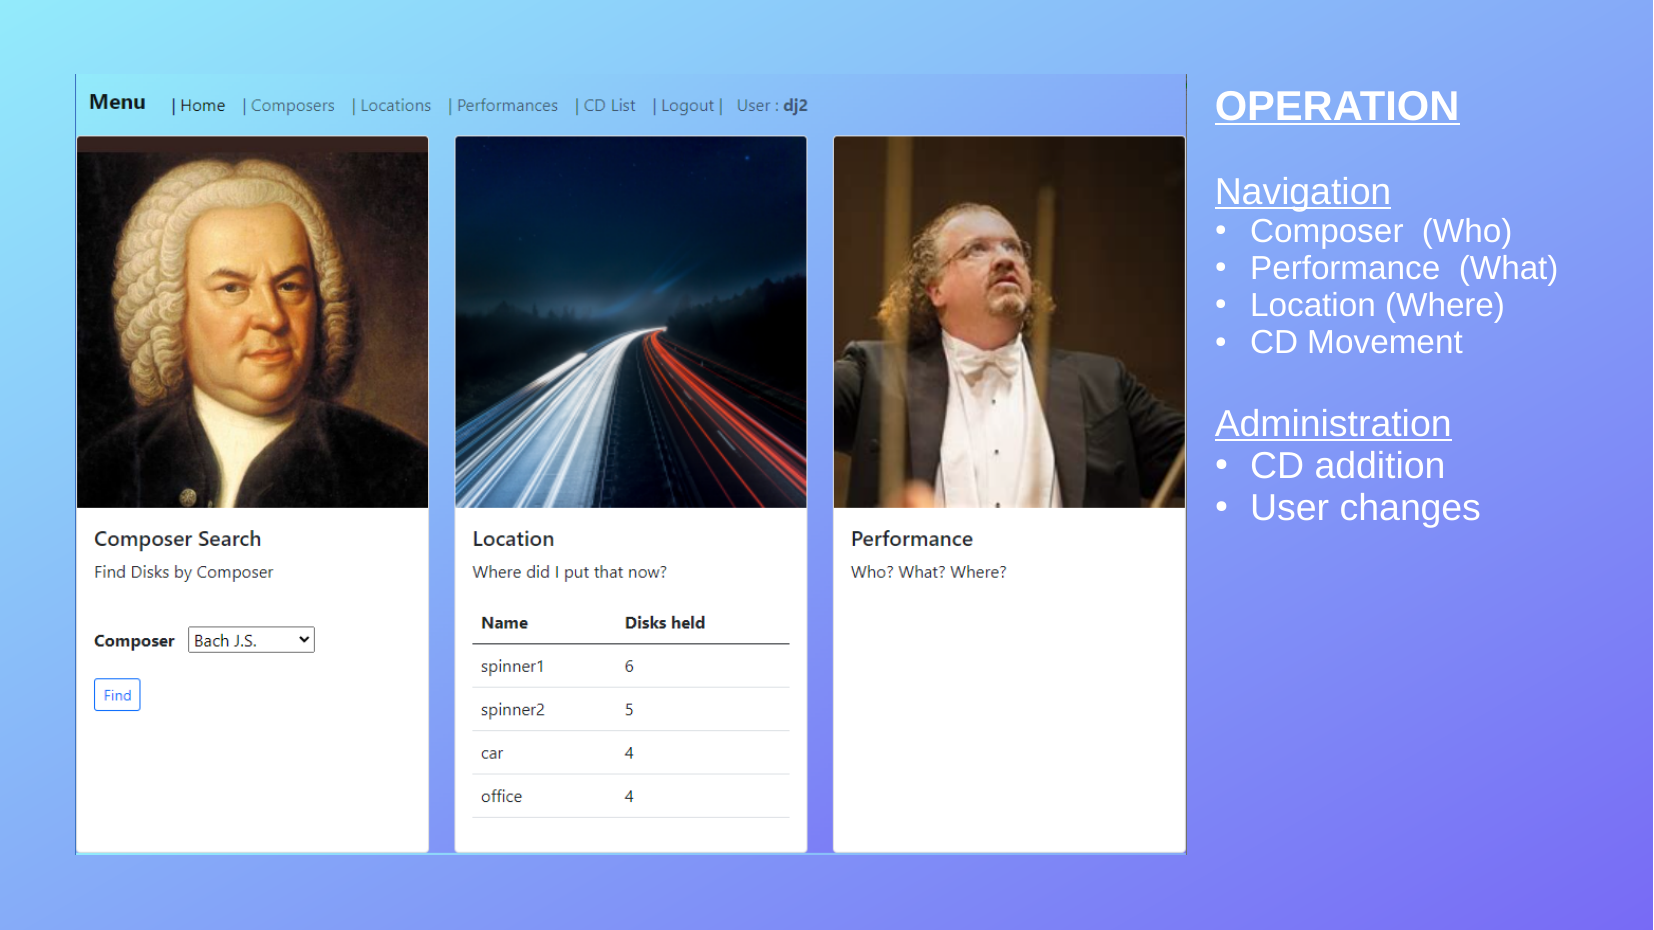

OPERATION
Navigation
Composer (Who)
Performance (What)
Location (Where)
CD Movement
Administration
CD addition
User changes